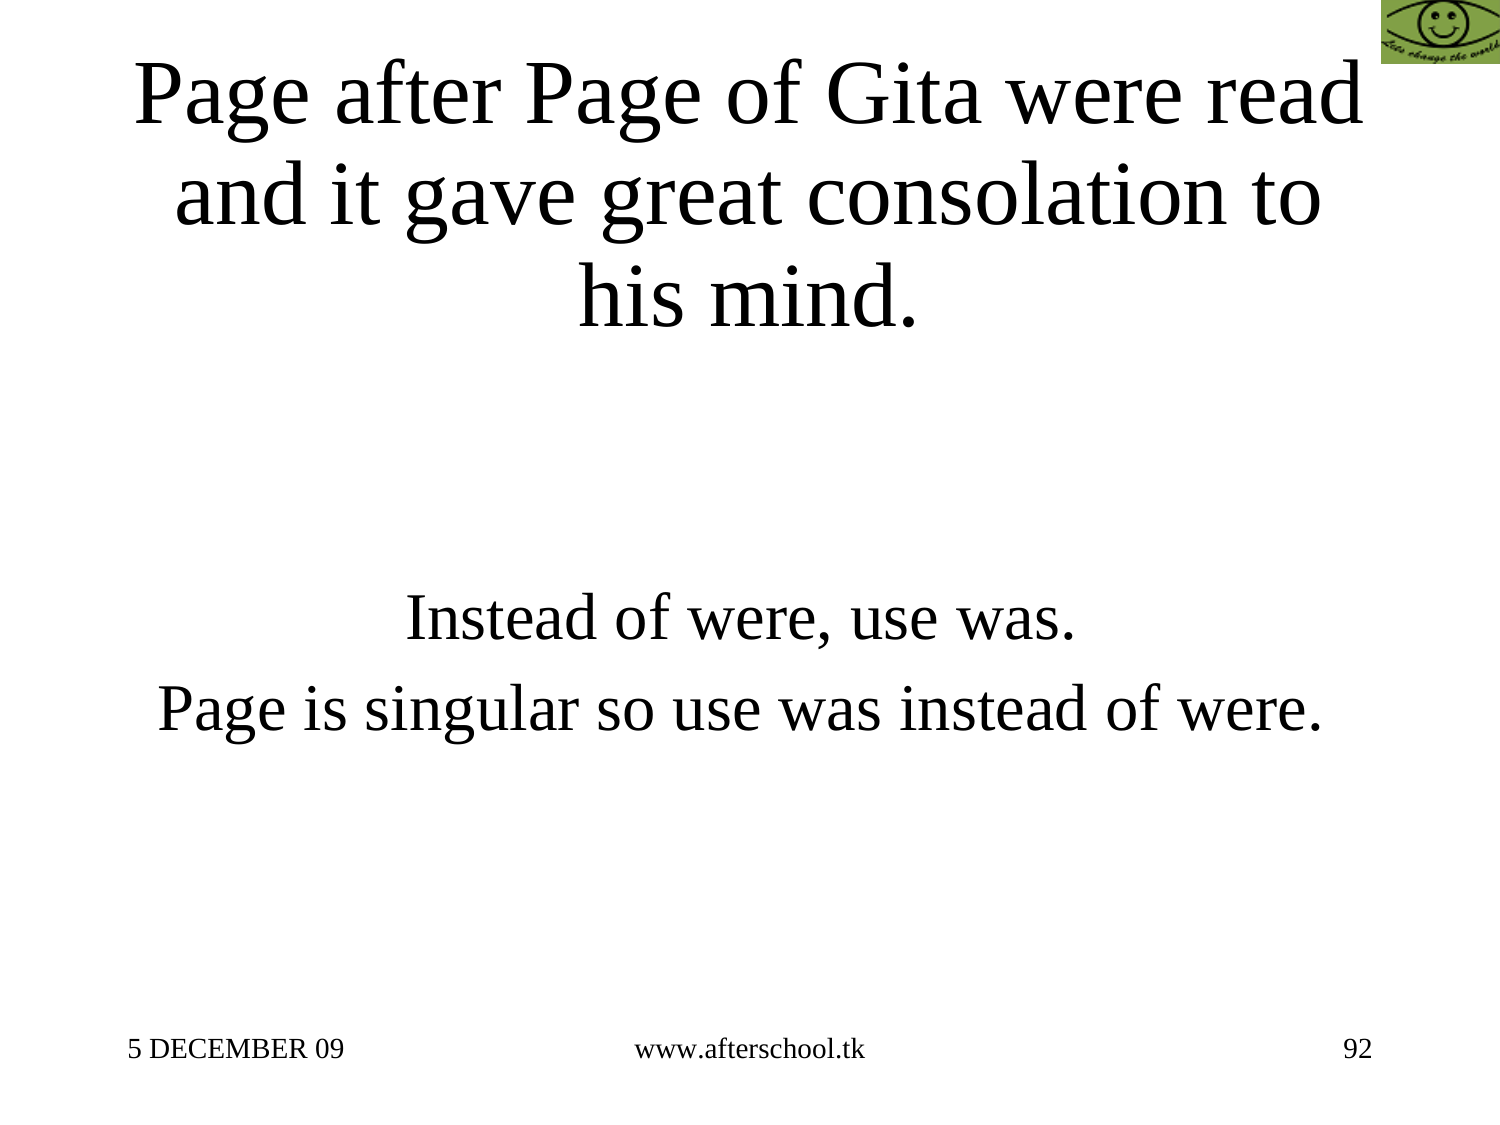

# Page after Page of Gita were read and it gave great consolation to his mind.
Instead of were, use was.
Page is singular so use was instead of were.
MFI Seminar Jain PG College
AFTERSCHOOOL centre for social entrepreneurship
92